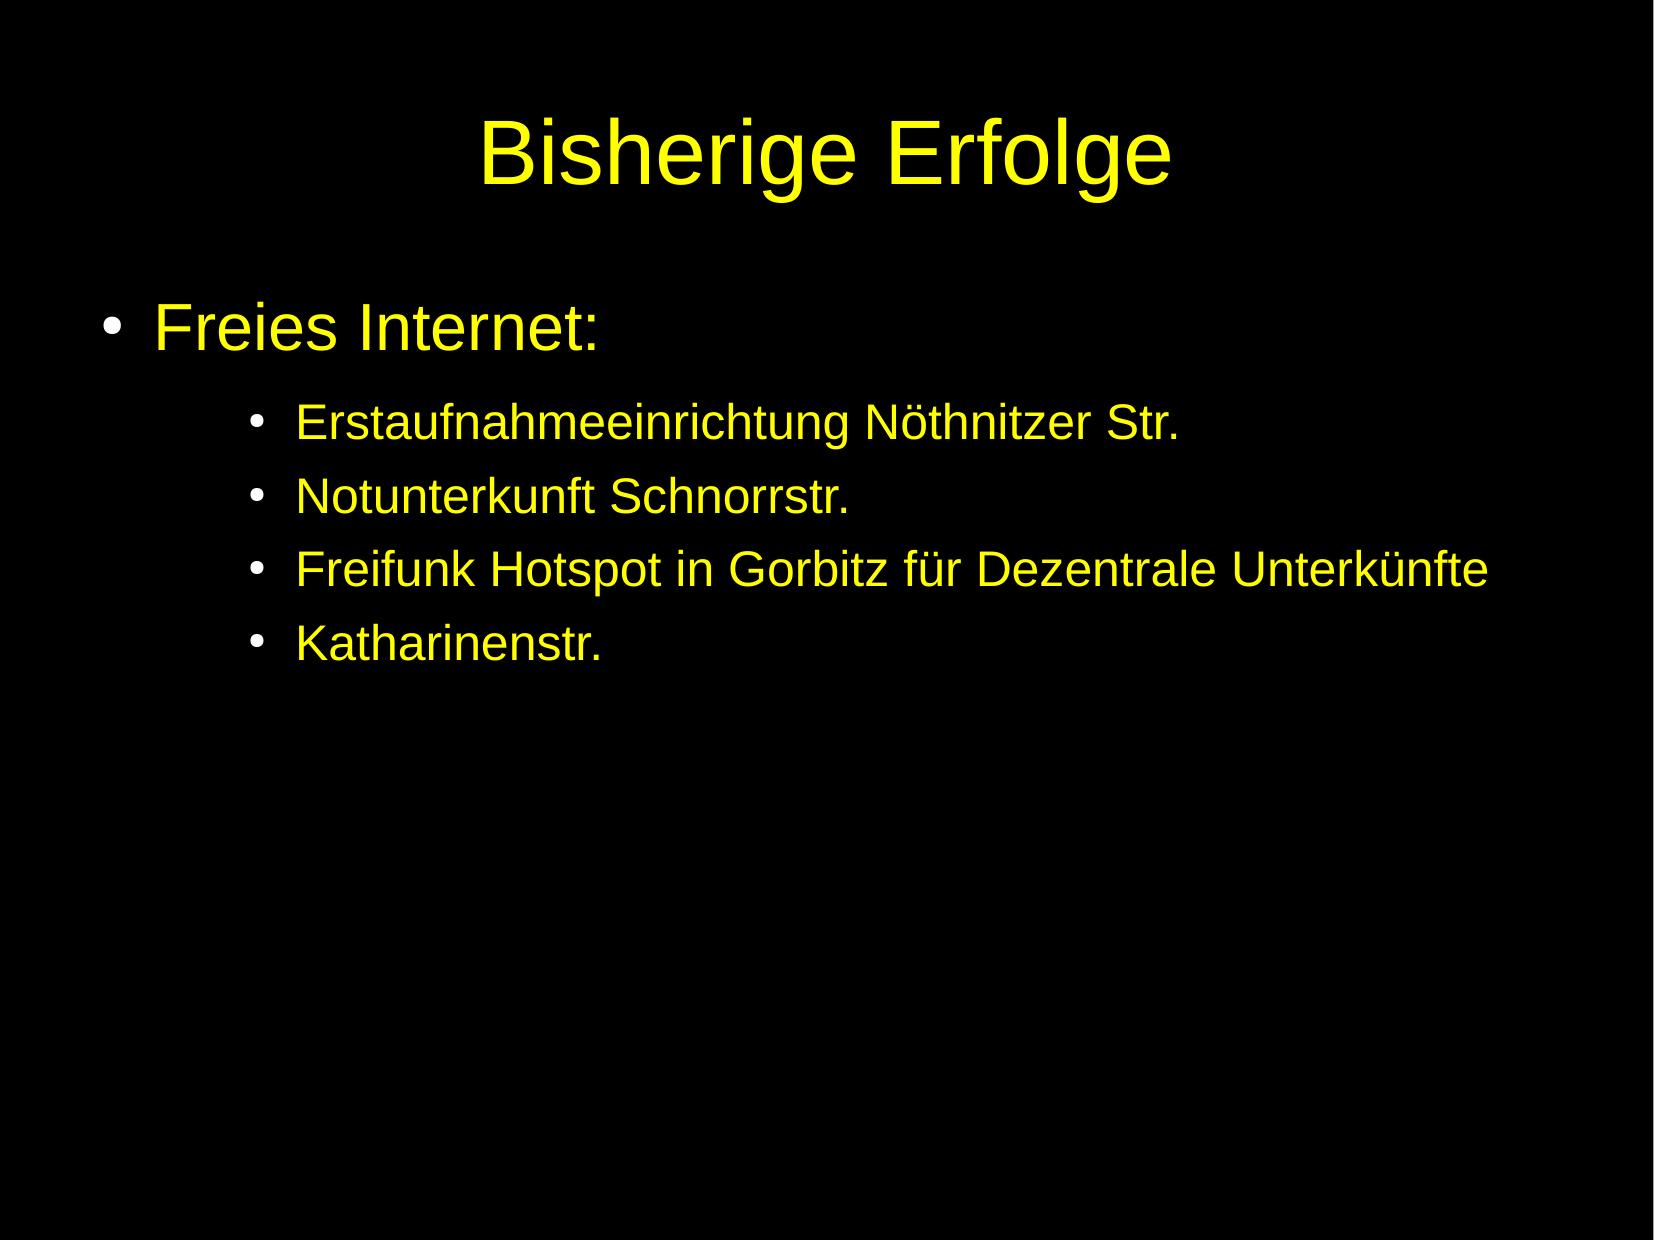

# Bisherige Erfolge
Freies Internet:
Erstaufnahmeeinrichtung Nöthnitzer Str.
Notunterkunft Schnorrstr.
Freifunk Hotspot in Gorbitz für Dezentrale Unterkünfte
Katharinenstr.